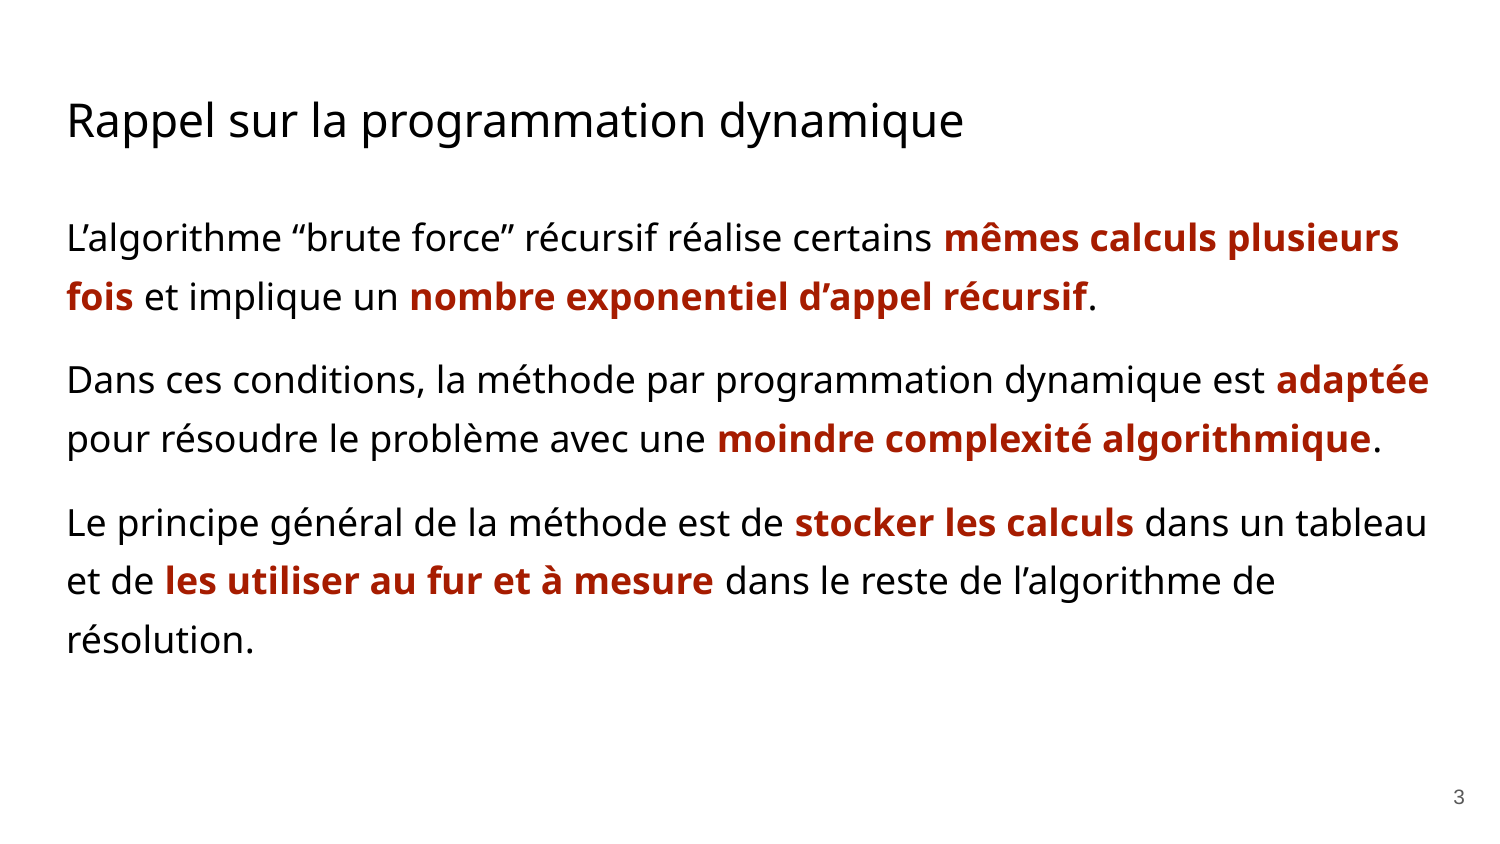

# Rappel sur la programmation dynamique
L’algorithme “brute force” récursif réalise certains mêmes calculs plusieurs fois et implique un nombre exponentiel d’appel récursif.
Dans ces conditions, la méthode par programmation dynamique est adaptée pour résoudre le problème avec une moindre complexité algorithmique.
Le principe général de la méthode est de stocker les calculs dans un tableau et de les utiliser au fur et à mesure dans le reste de l’algorithme de résolution.